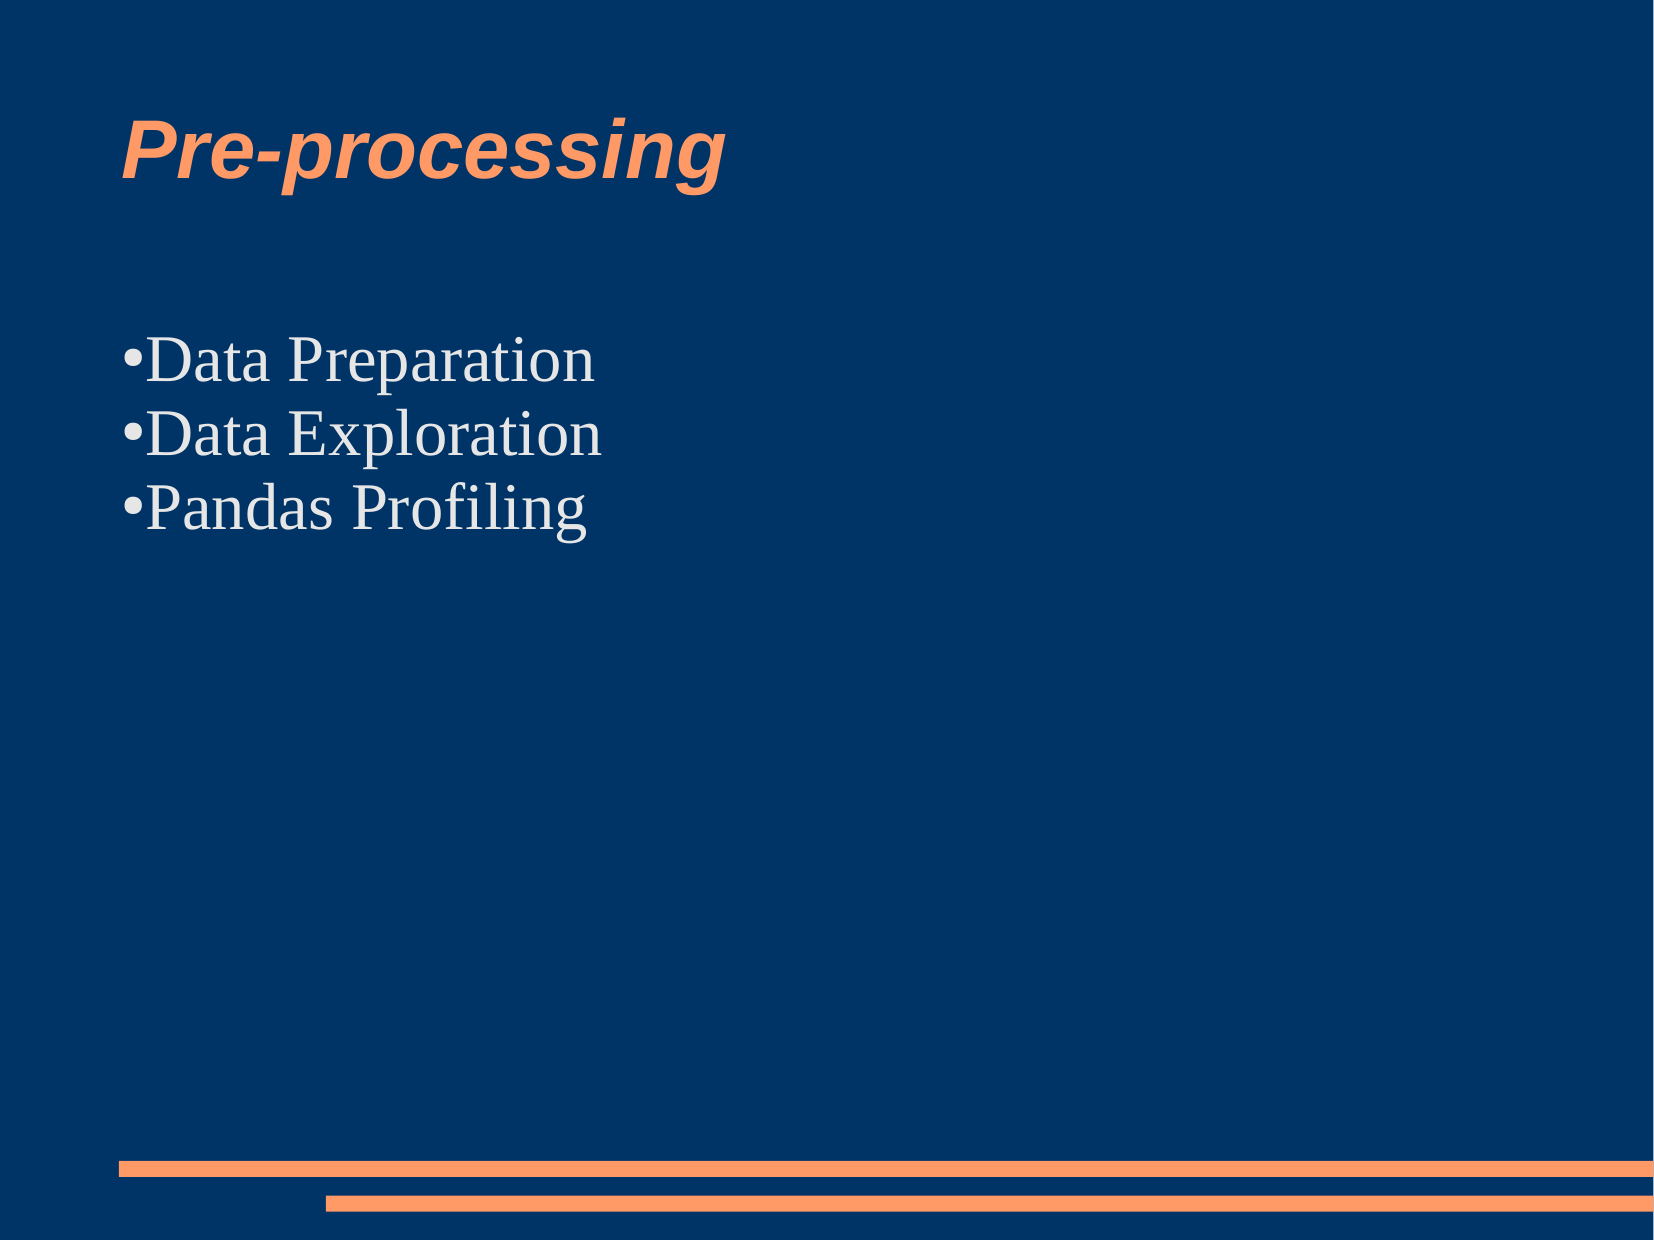

# Pre-processing
Data Preparation
Data Exploration
Pandas Profiling